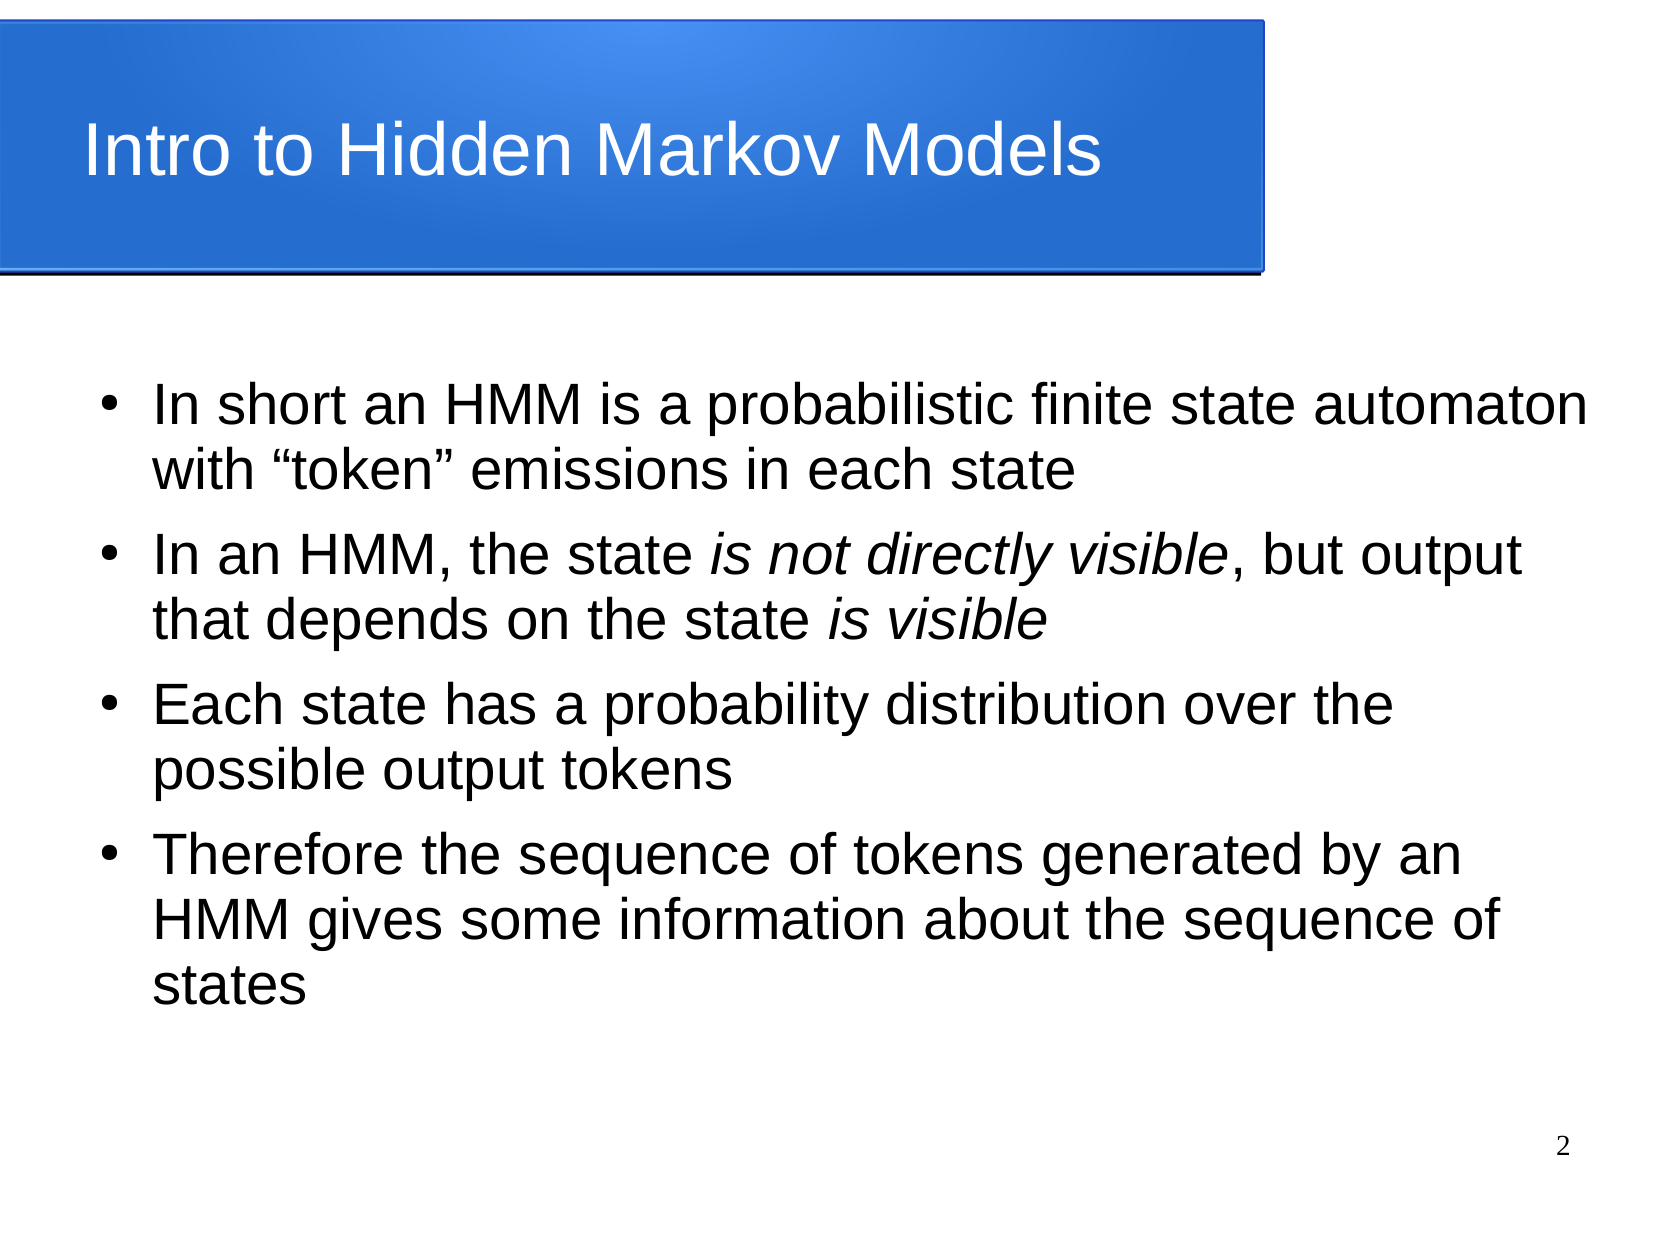

# Intro to Hidden Markov Models
In short an HMM is a probabilistic finite state automaton with “token” emissions in each state
In an HMM, the state is not directly visible, but output that depends on the state is visible
Each state has a probability distribution over the possible output tokens
Therefore the sequence of tokens generated by an HMM gives some information about the sequence of states
2